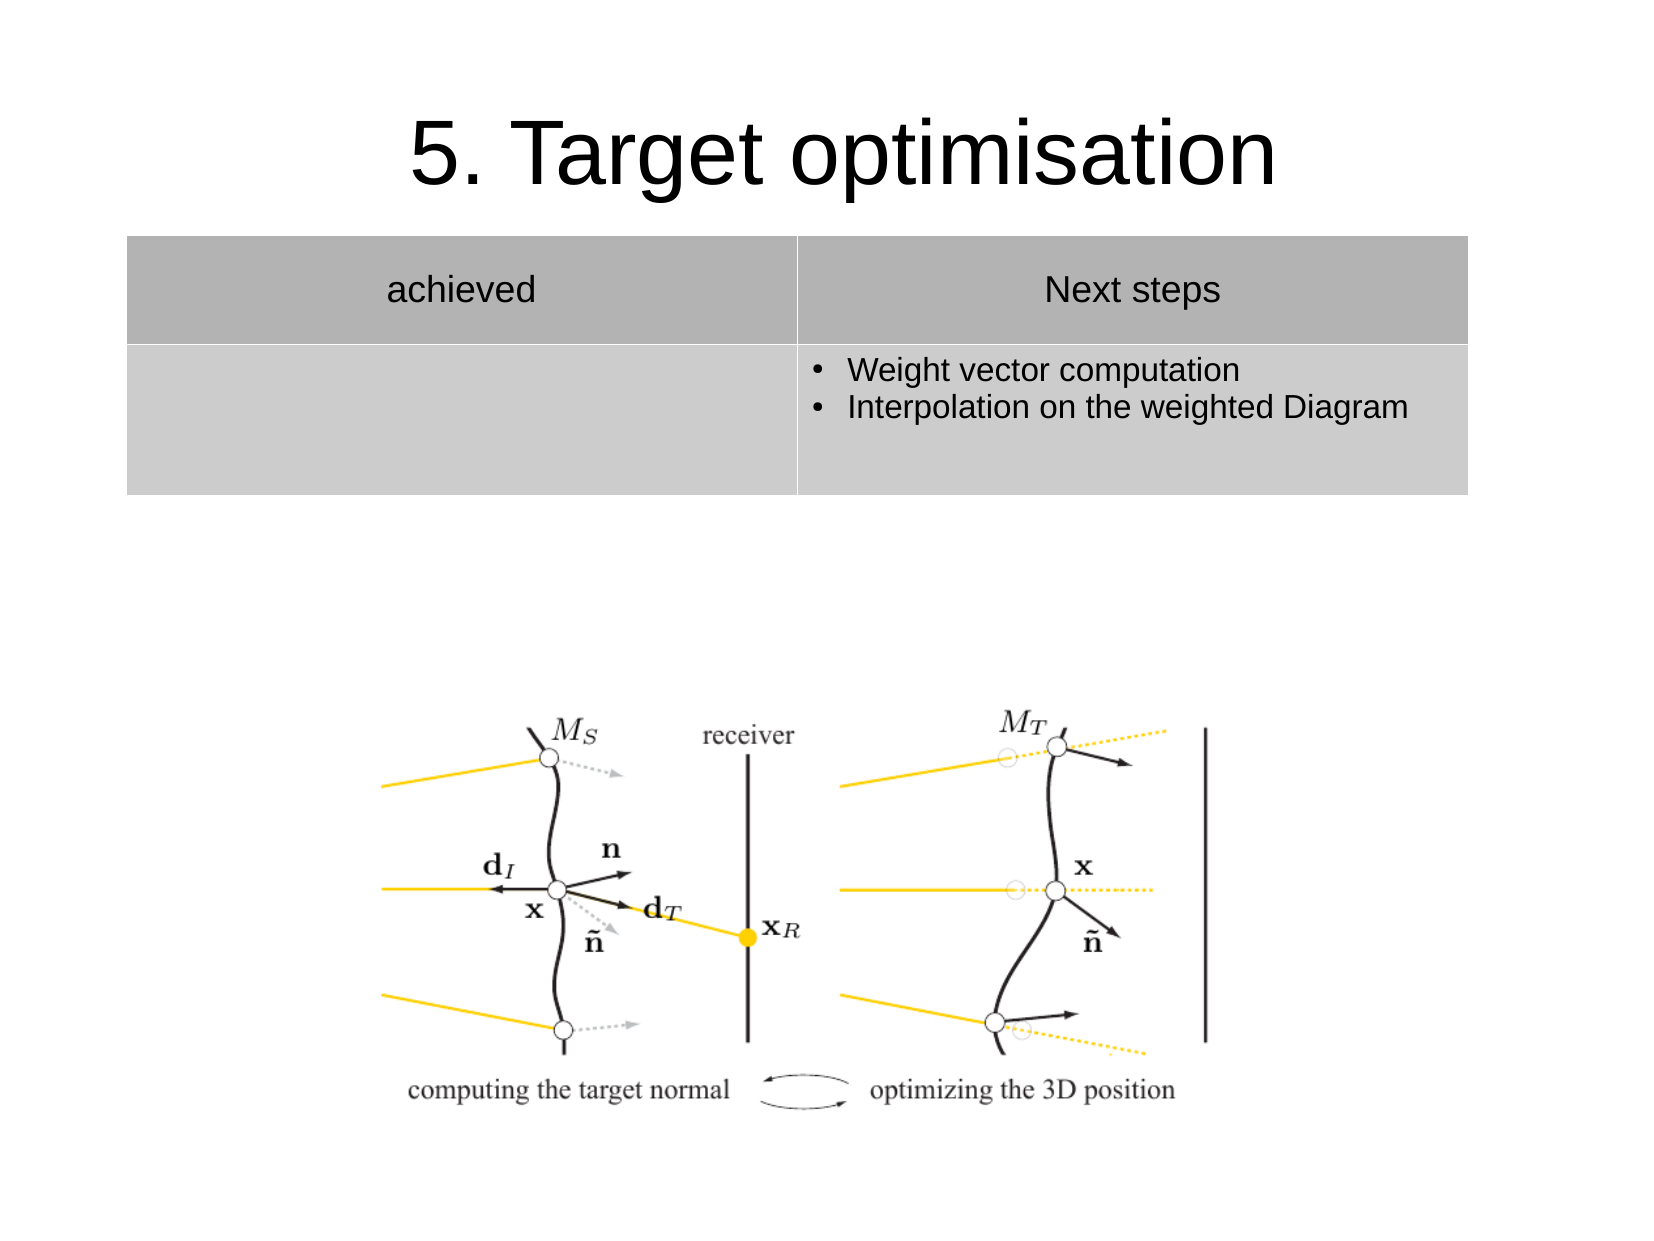

# 5. Target optimisation
| achieved | Next steps |
| --- | --- |
| | Weight vector computation Interpolation on the weighted Diagram |